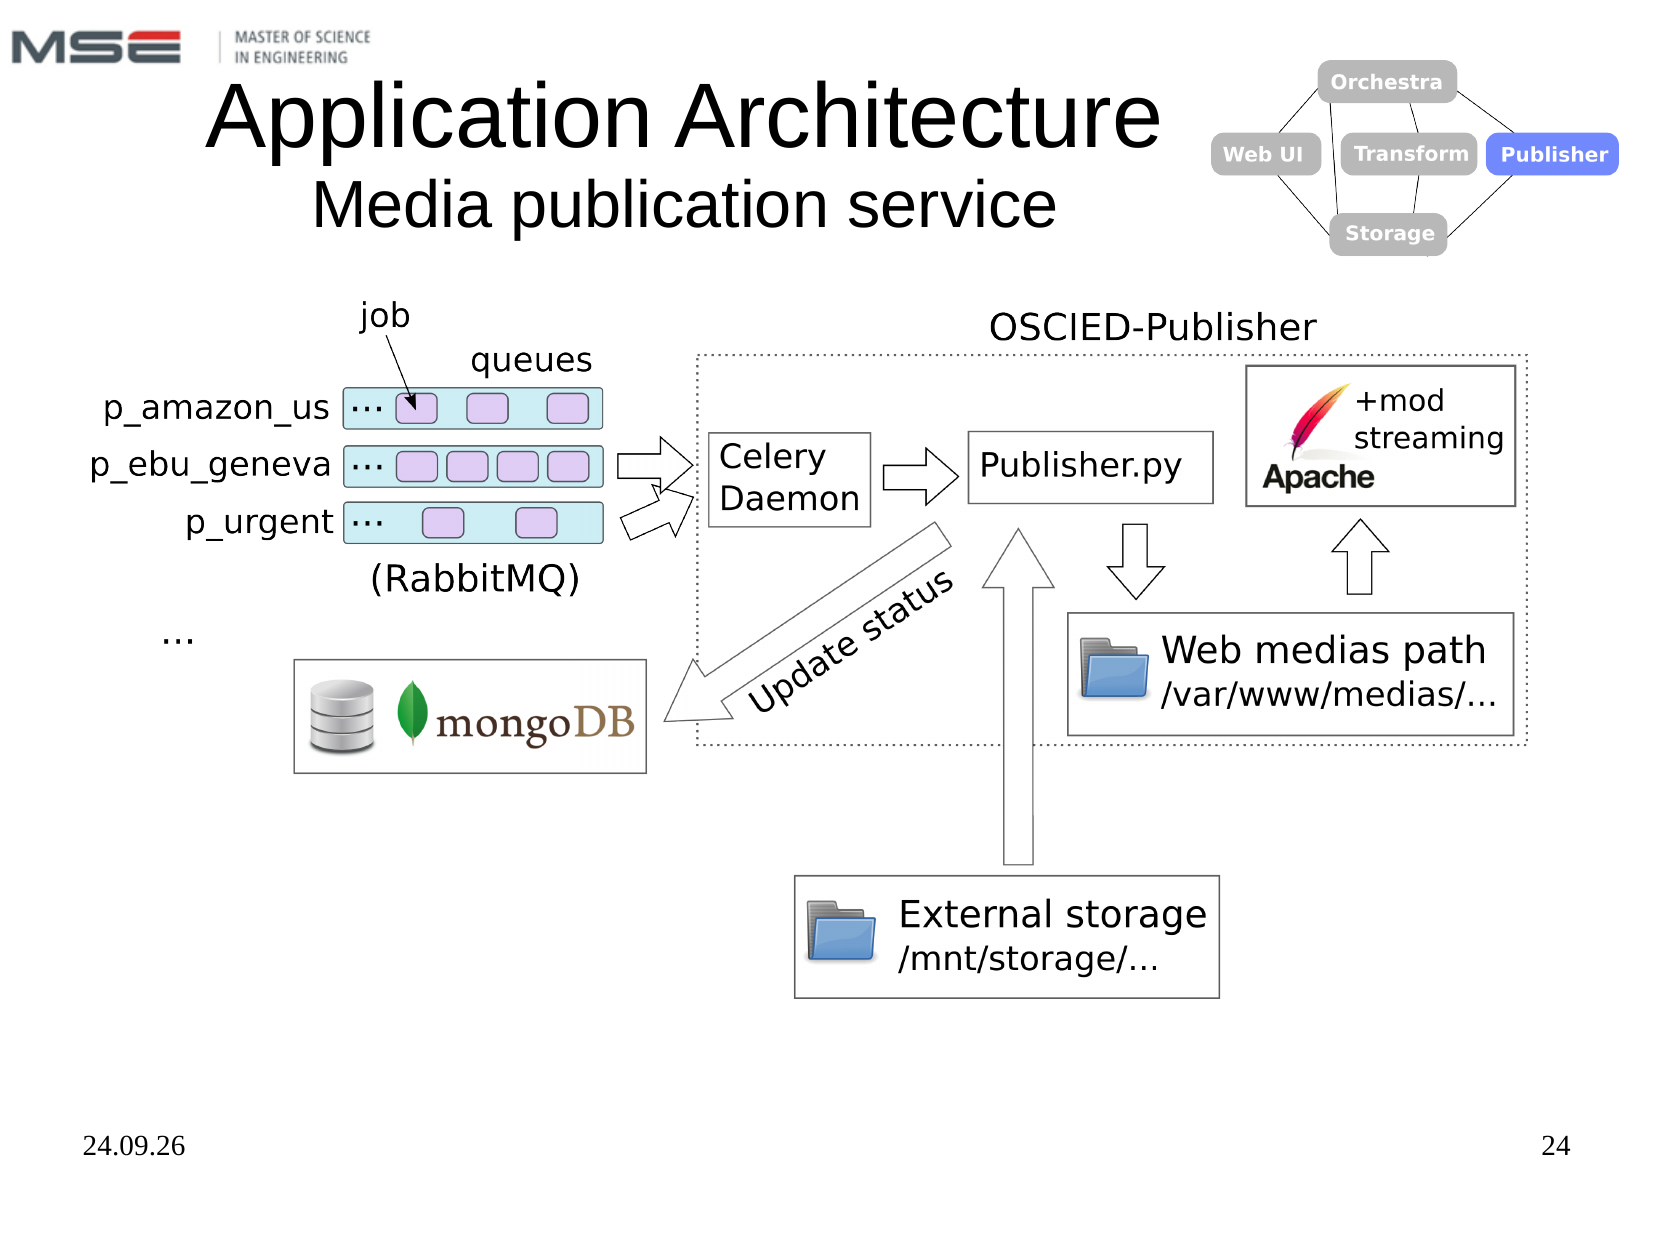

# Application Architecture Media publication service
24